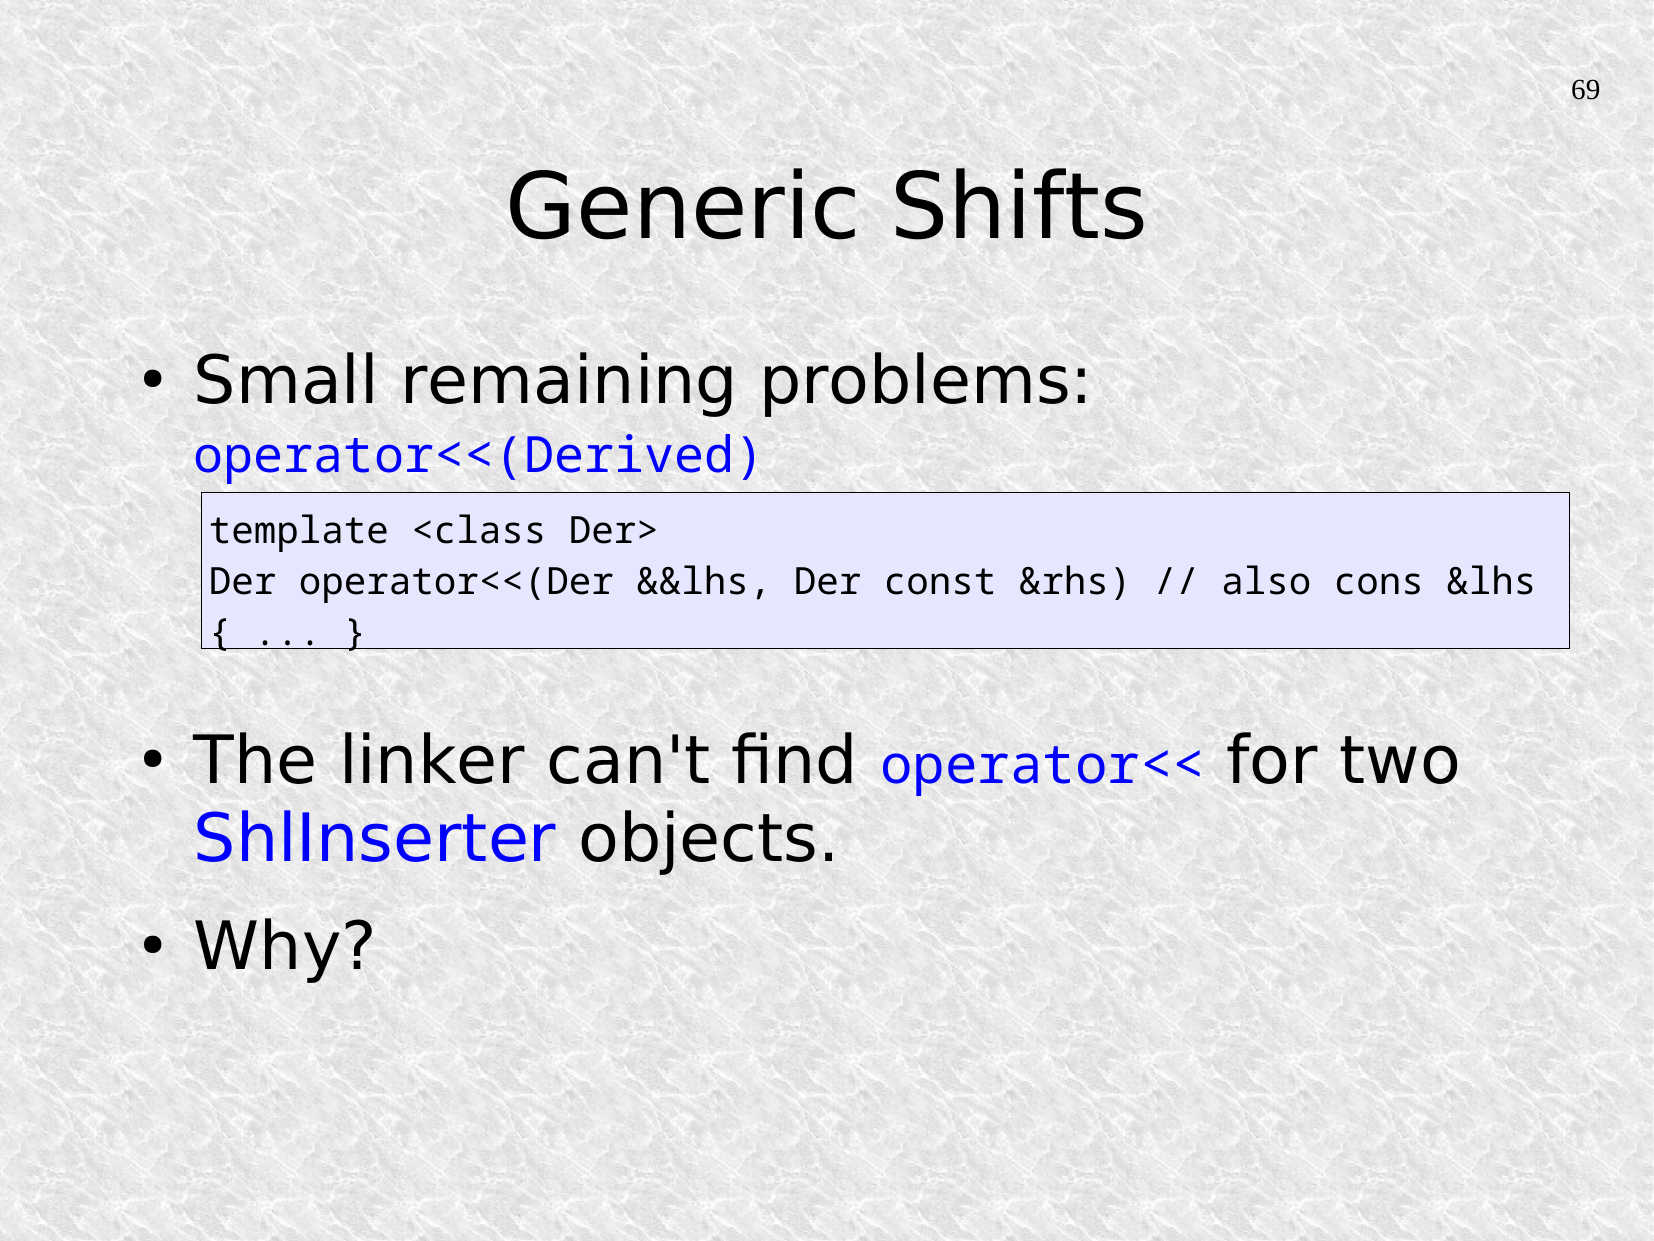

69
# Generic Shifts
Small remaining problems: operator<<(Derived)
The linker can't find operator<< for two ShlInserter objects.
Why?
template <class Der>
Der operator<<(Der &&lhs, Der const &rhs) // also cons &lhs
{ ... }